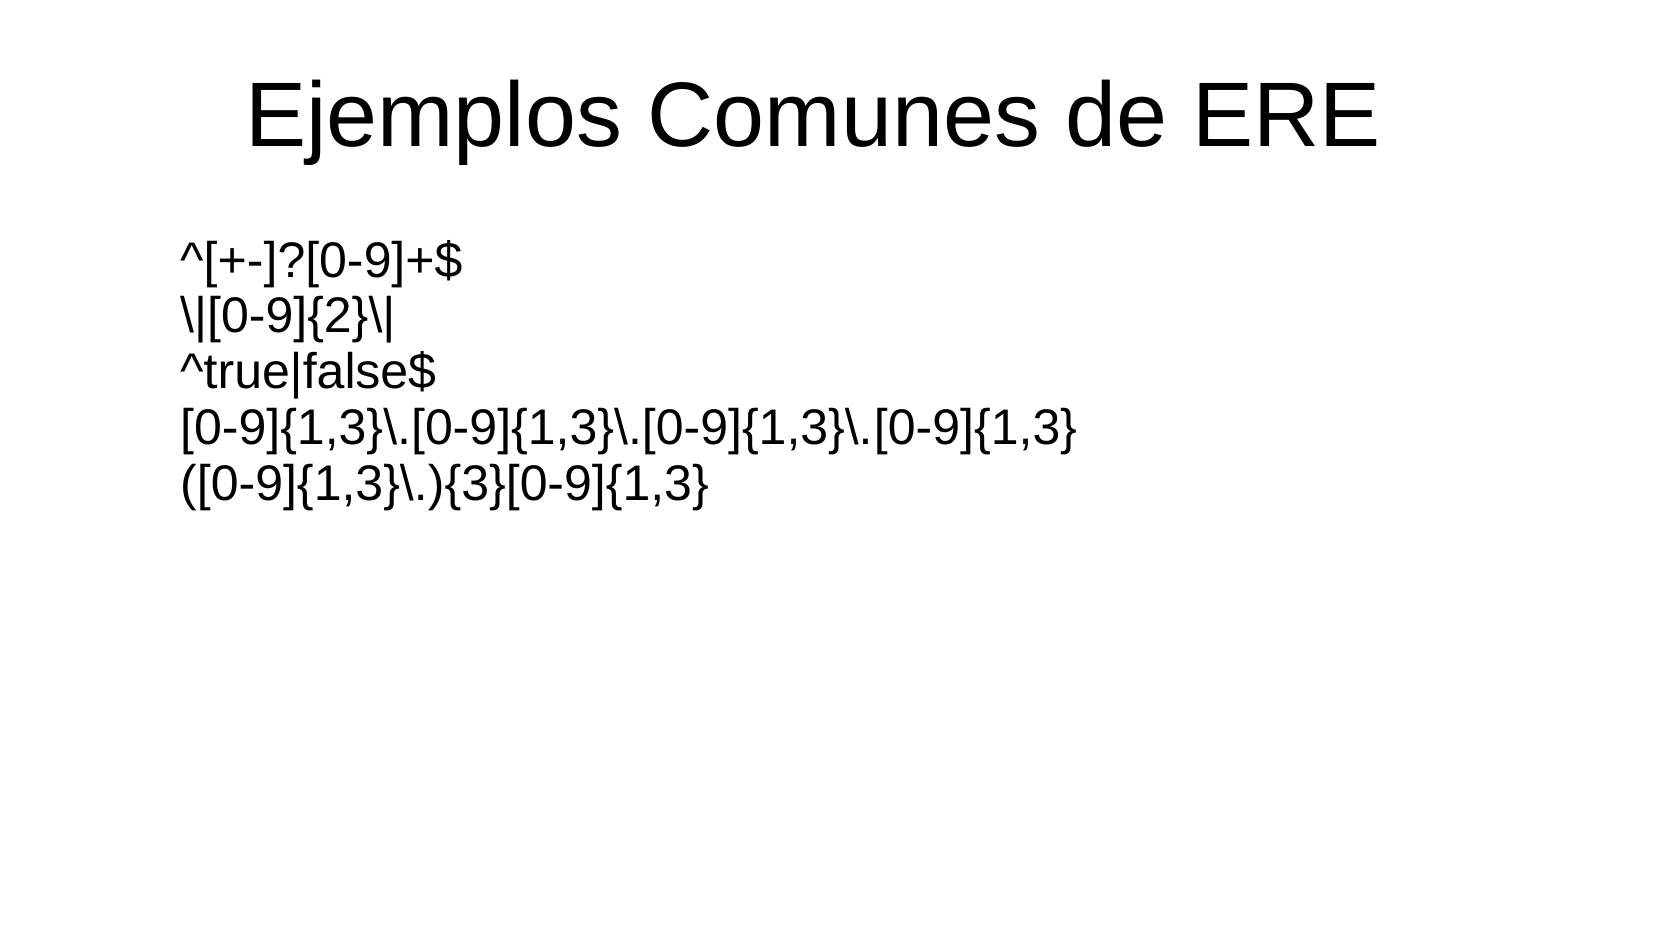

# Ejemplos Comunes de ERE
^[+-]?[0-9]+$
\|[0-9]{2}\|
^true|false$
[0-9]{1,3}\.[0-9]{1,3}\.[0-9]{1,3}\.[0-9]{1,3}
([0-9]{1,3}\.){3}[0-9]{1,3}